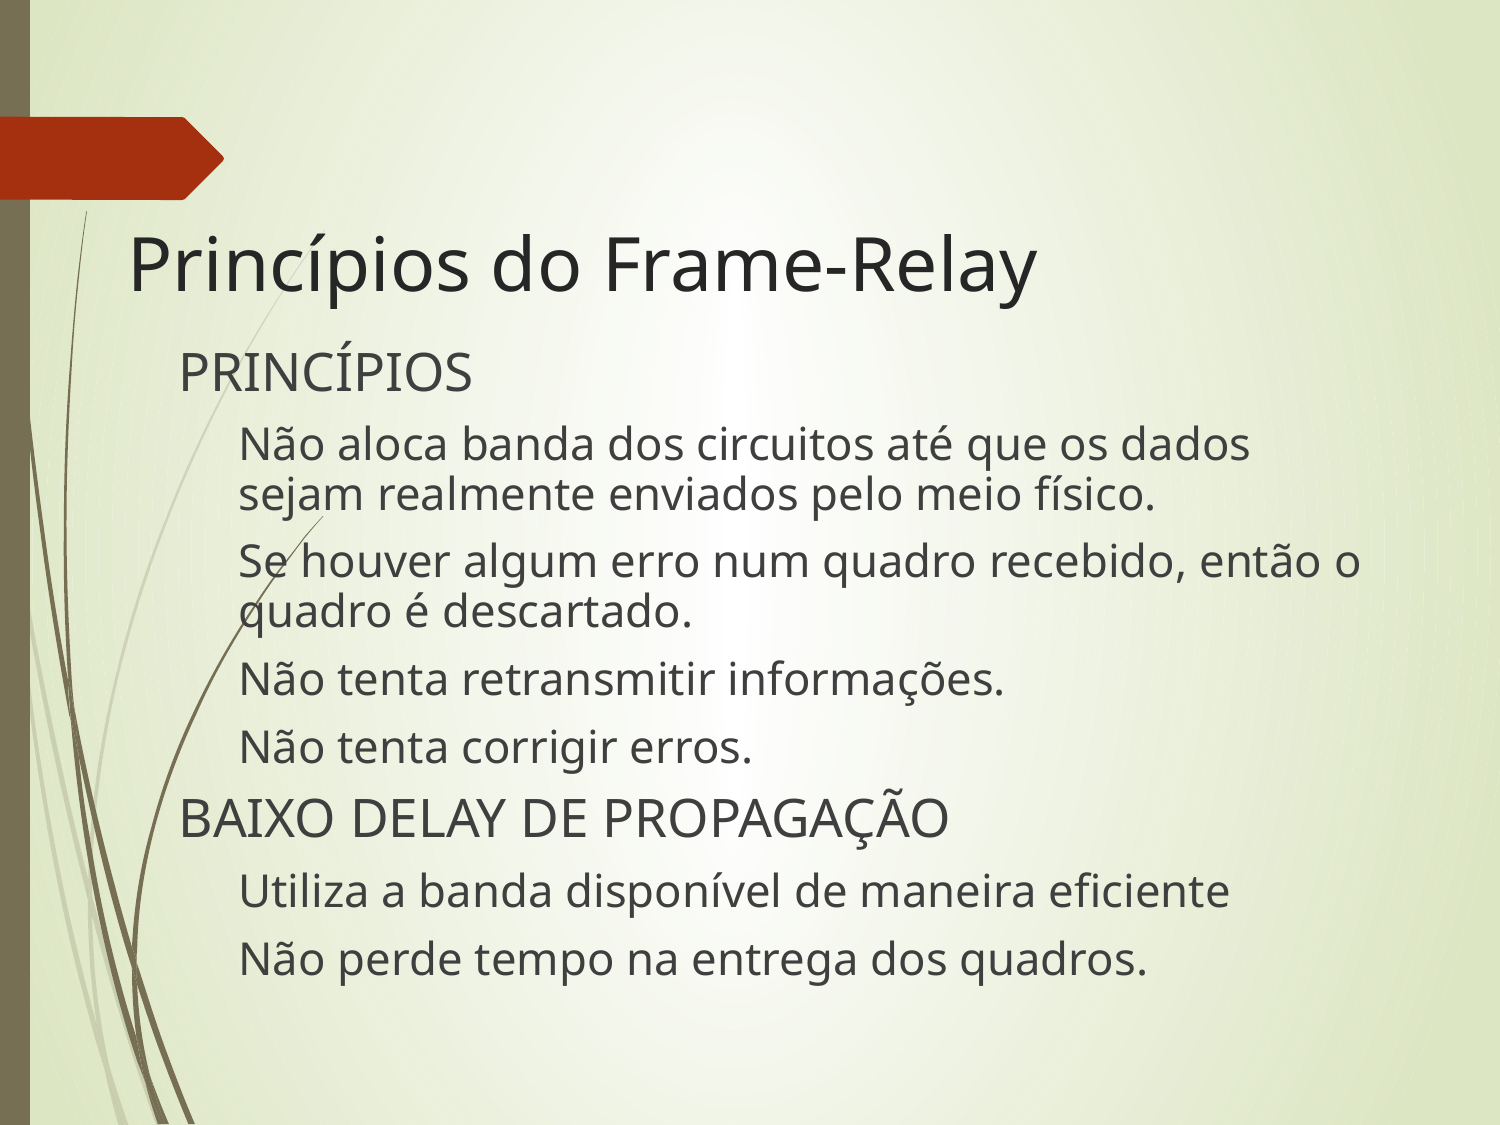

# Princípios do Frame-Relay
PRINCÍPIOS
Não aloca banda dos circuitos até que os dados sejam realmente enviados pelo meio físico.
Se houver algum erro num quadro recebido, então o quadro é descartado.
Não tenta retransmitir informações.
Não tenta corrigir erros.
BAIXO DELAY DE PROPAGAÇÃO
Utiliza a banda disponível de maneira eficiente
Não perde tempo na entrega dos quadros.